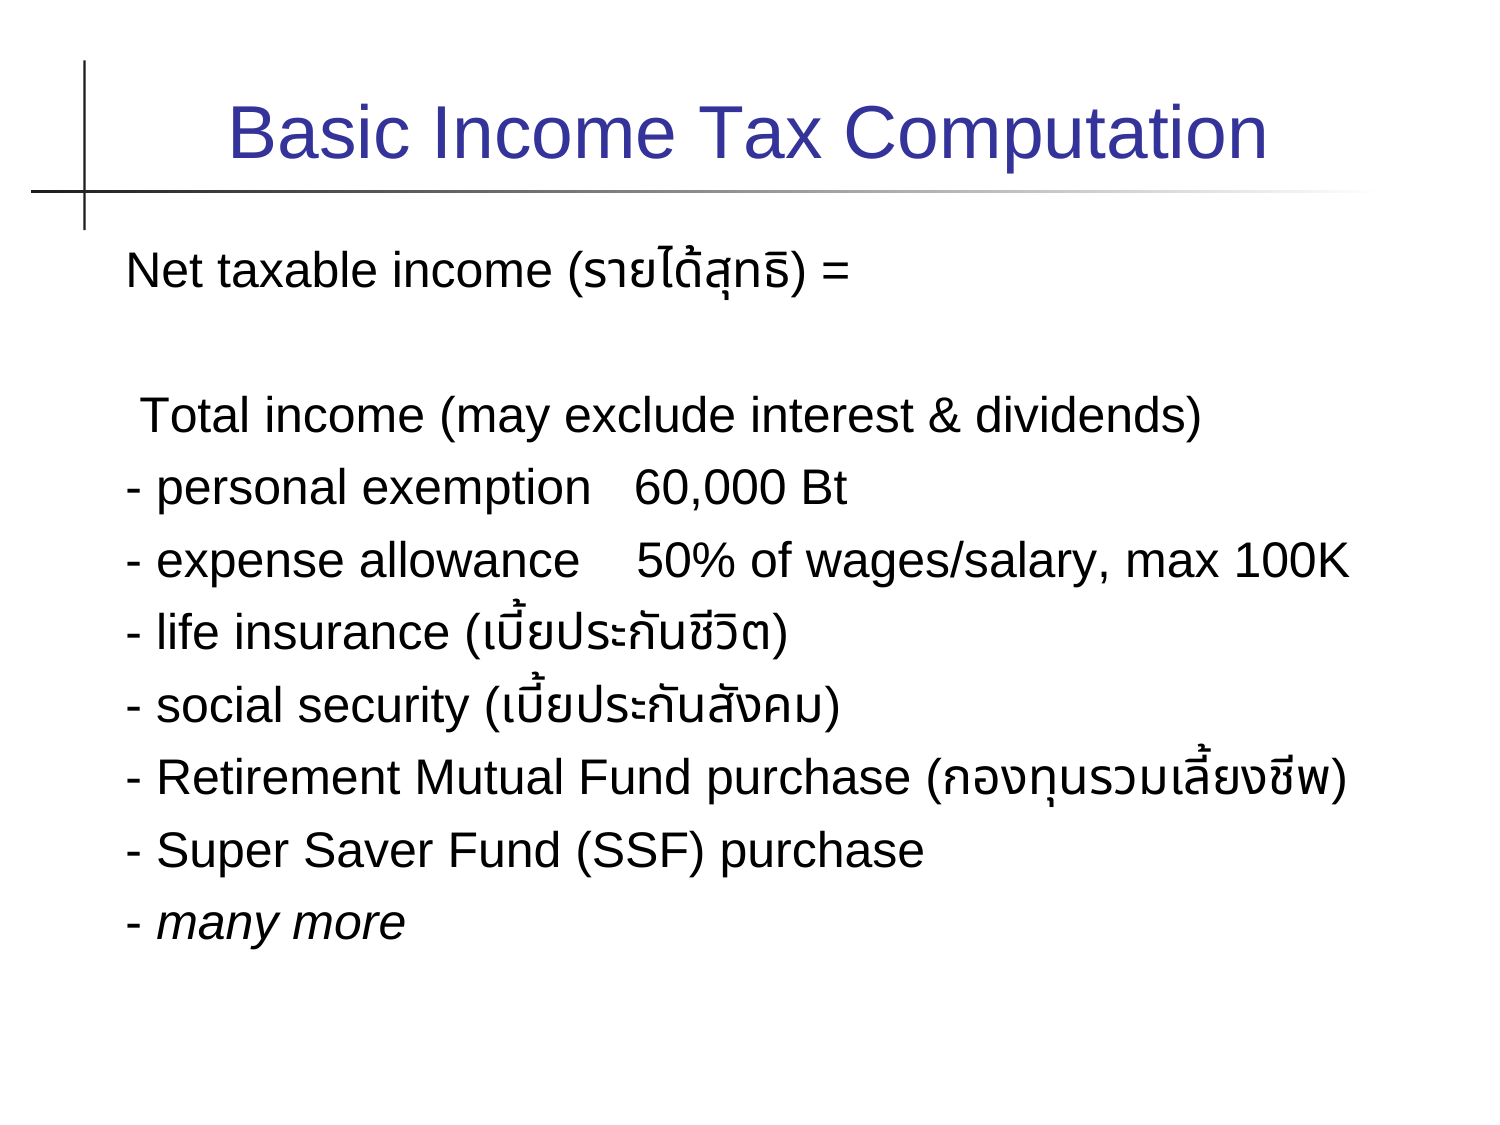

# Basic Income Tax Computation
Net taxable income (รายได้สุทธิ) =
 Total income (may exclude interest & dividends)
- personal exemption 60,000 Bt
- expense allowance 50% of wages/salary, max 100K
- life insurance (เบี้ยประกันชีวิต)
- social security (เบี้ยประกันสังคม)
- Retirement Mutual Fund purchase (กองทุนรวมเลี้ยงชีพ)
- Super Saver Fund (SSF) purchase
- many more